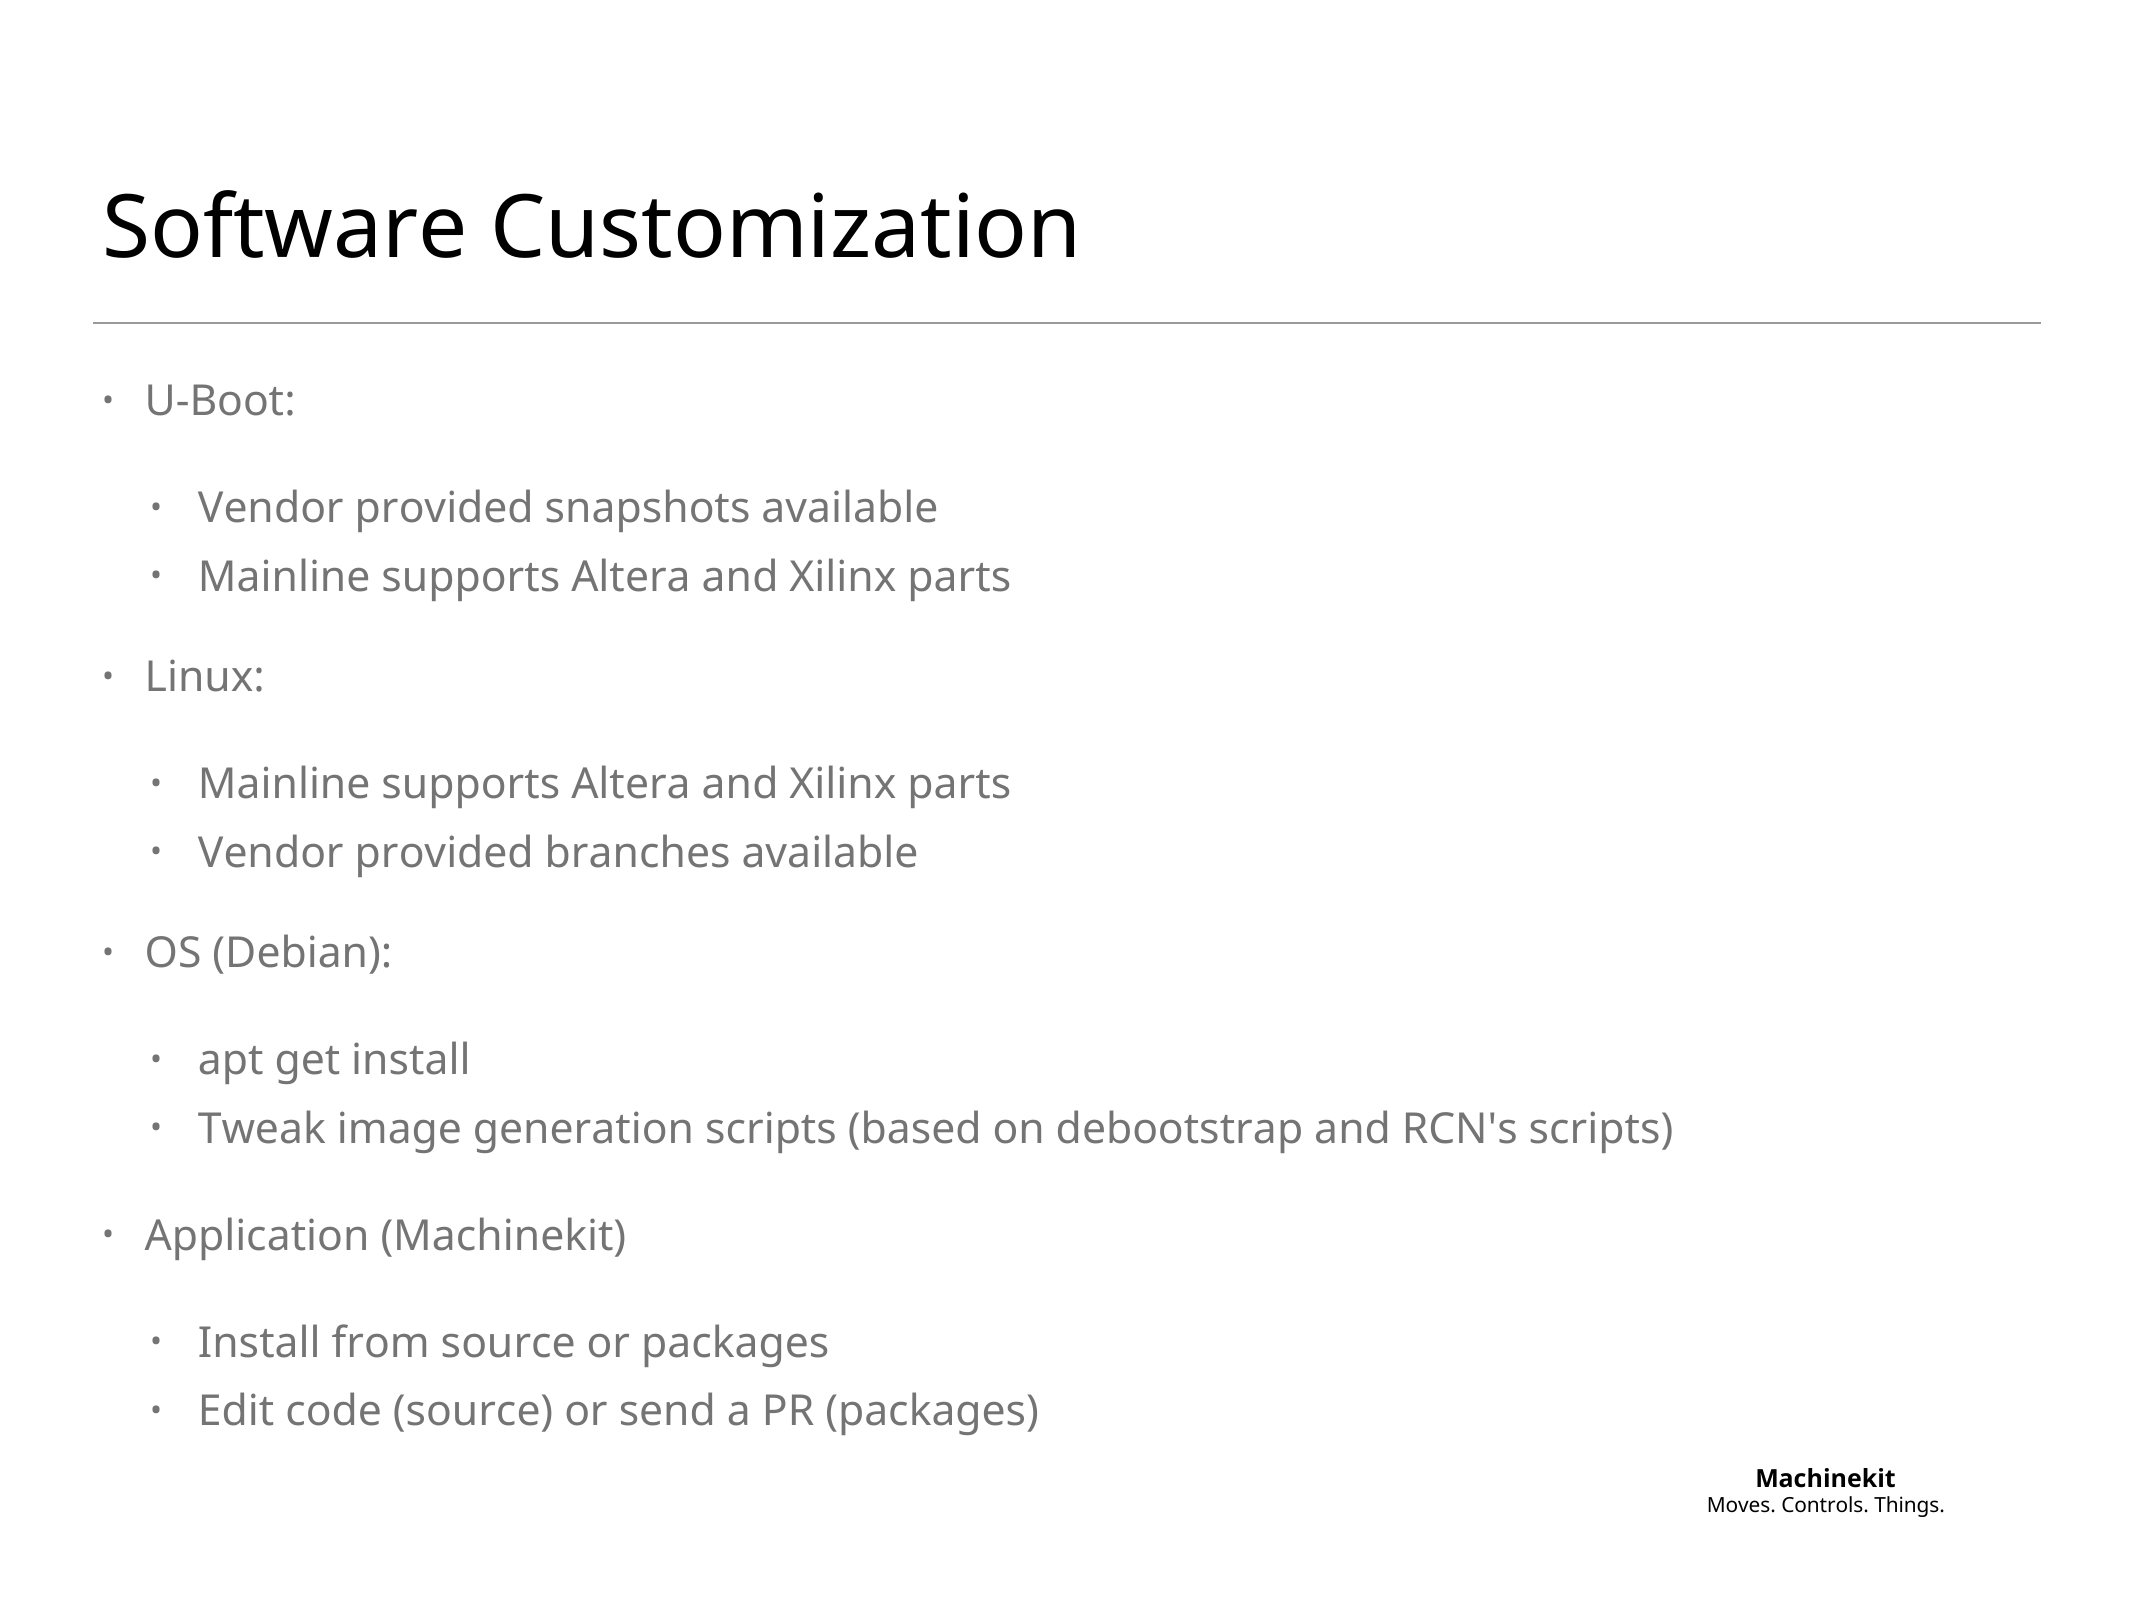

# Software Customization
U-Boot:
Vendor provided snapshots available
Mainline supports Altera and Xilinx parts
Linux:
Mainline supports Altera and Xilinx parts
Vendor provided branches available
OS (Debian):
apt get install
Tweak image generation scripts (based on debootstrap and RCN's scripts)
Application (Machinekit)
Install from source or packages
Edit code (source) or send a PR (packages)